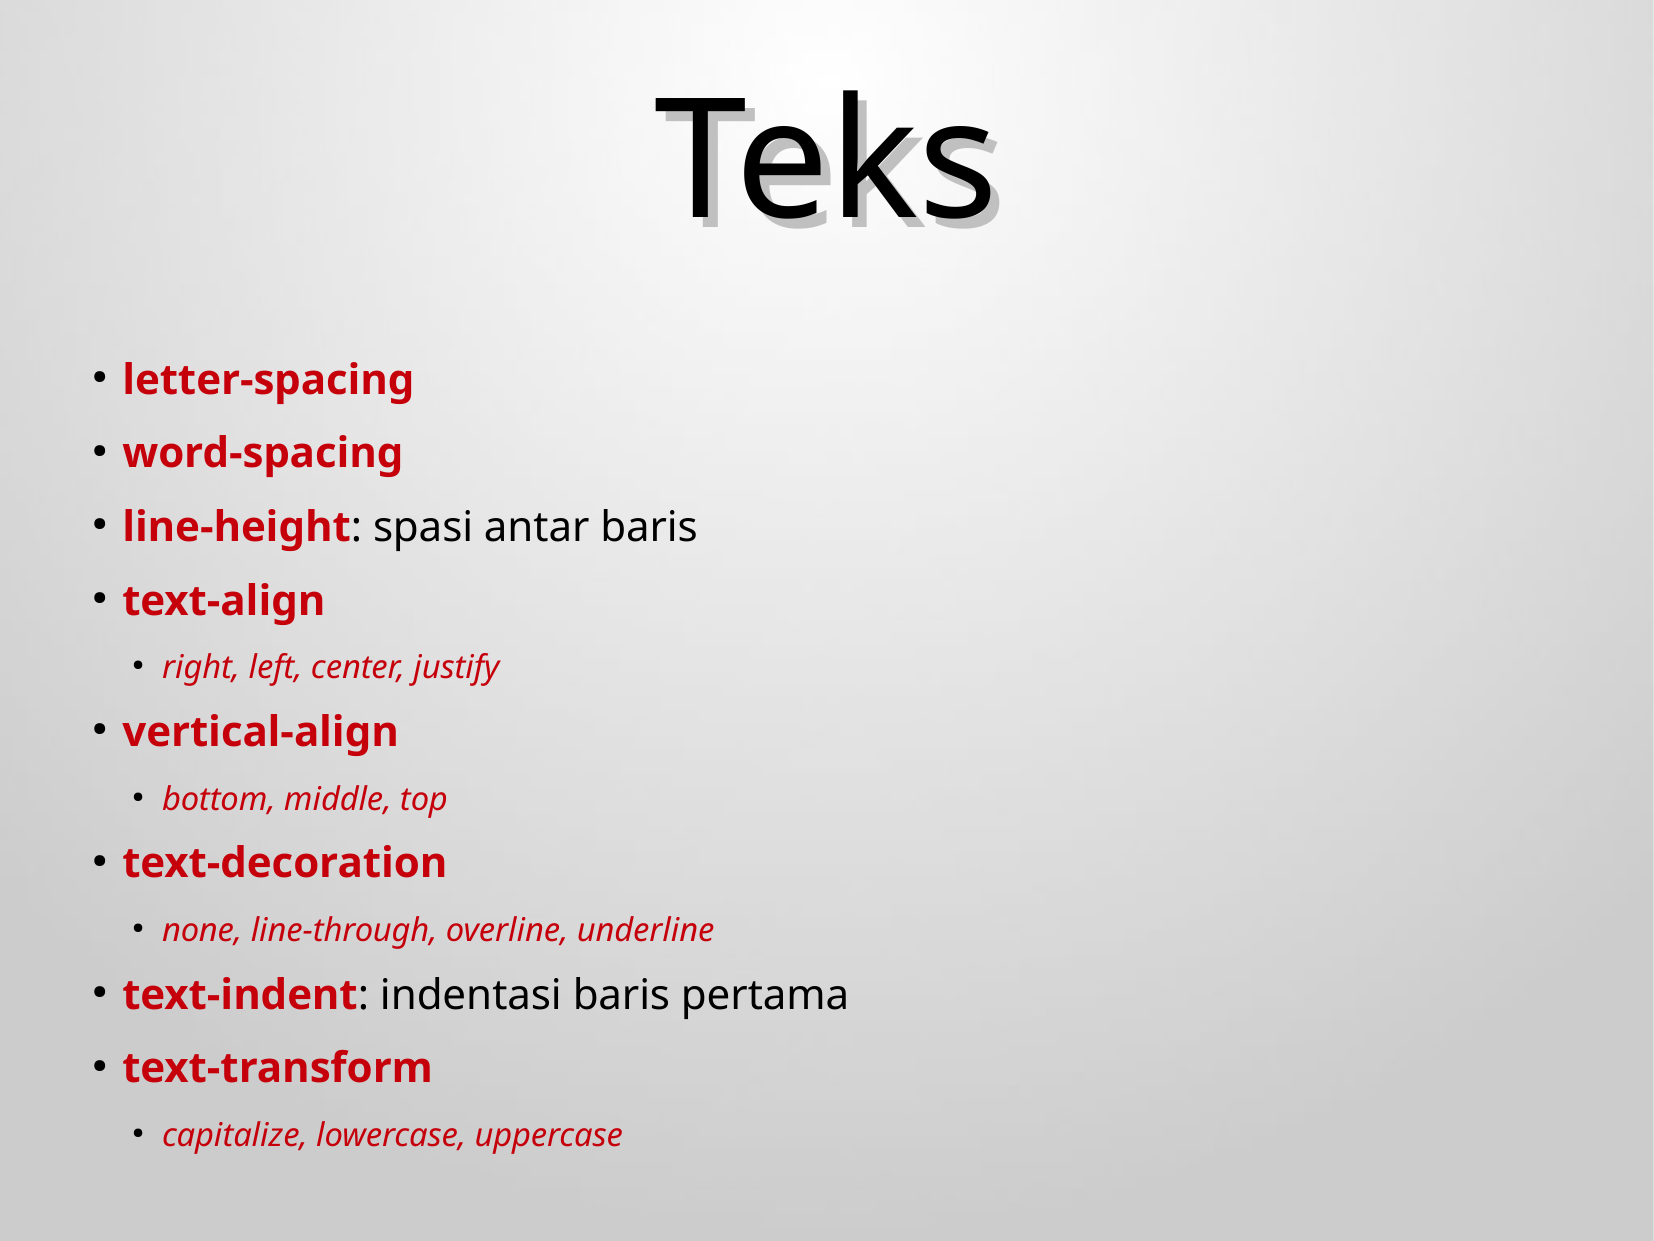

# Teks
letter-spacing
word-spacing
line-height: spasi antar baris
text-align
right, left, center, justify
vertical-align
bottom, middle, top
text-decoration
none, line-through, overline, underline
text-indent: indentasi baris pertama
text-transform
capitalize, lowercase, uppercase